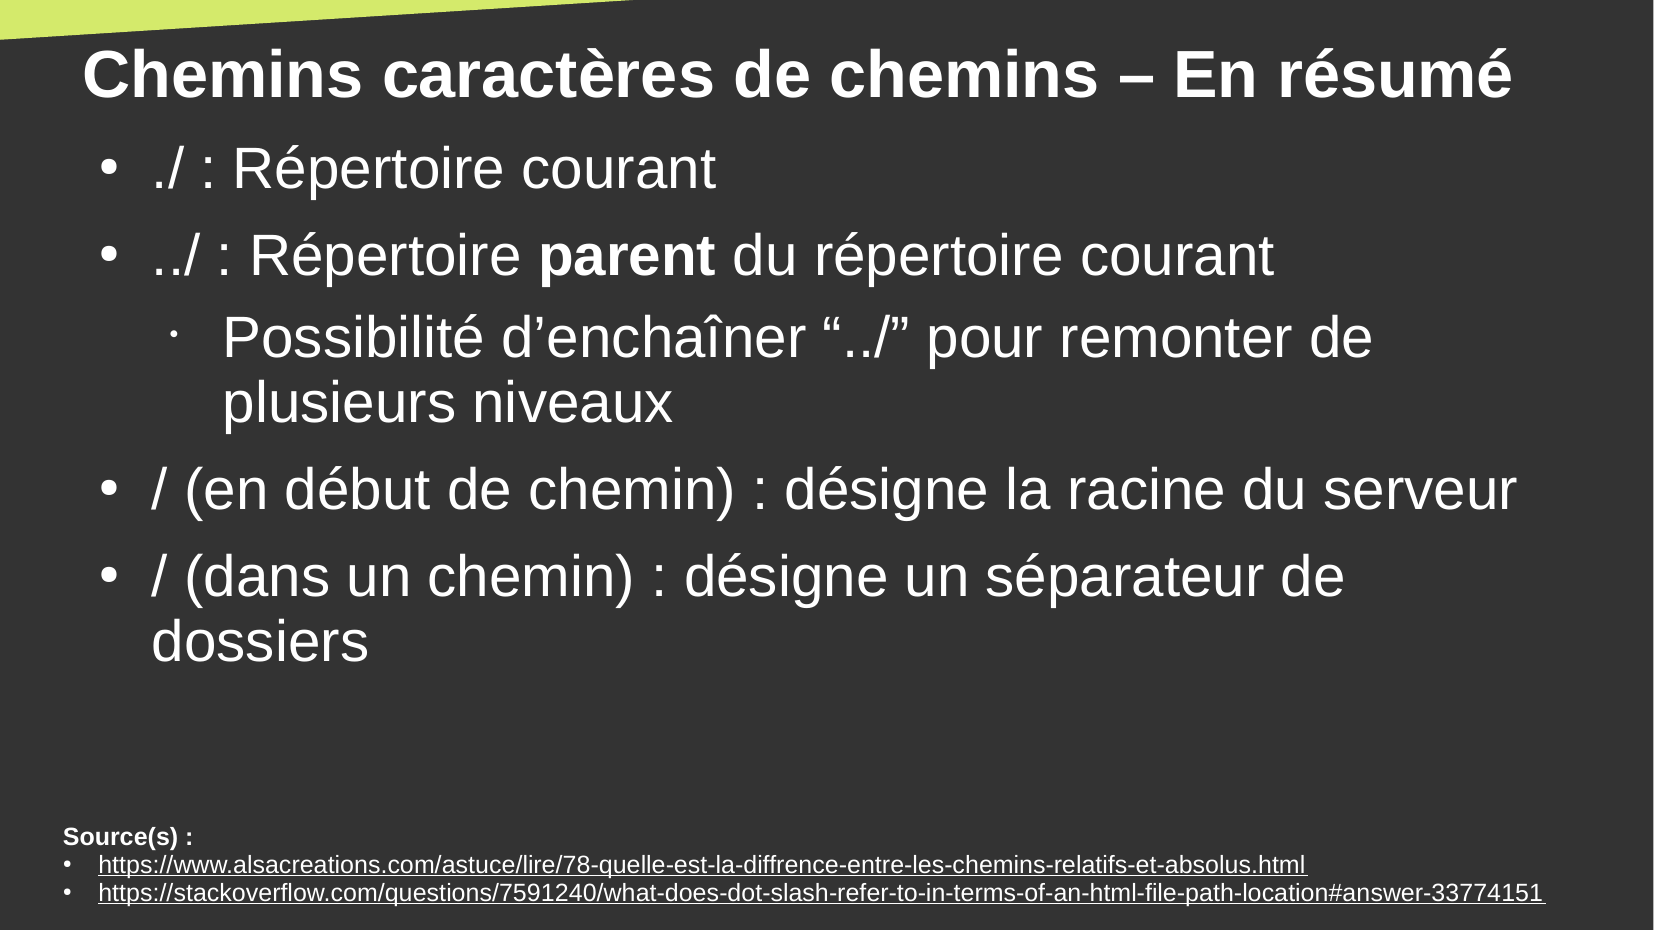

# Chemins caractères de chemins – En résumé
./ : Répertoire courant
../ : Répertoire parent du répertoire courant
Possibilité d’enchaîner “../” pour remonter de plusieurs niveaux
/ (en début de chemin) : désigne la racine du serveur
/ (dans un chemin) : désigne un séparateur de dossiers
Source(s) :
https://www.alsacreations.com/astuce/lire/78-quelle-est-la-diffrence-entre-les-chemins-relatifs-et-absolus.html
https://stackoverflow.com/questions/7591240/what-does-dot-slash-refer-to-in-terms-of-an-html-file-path-location#answer-33774151